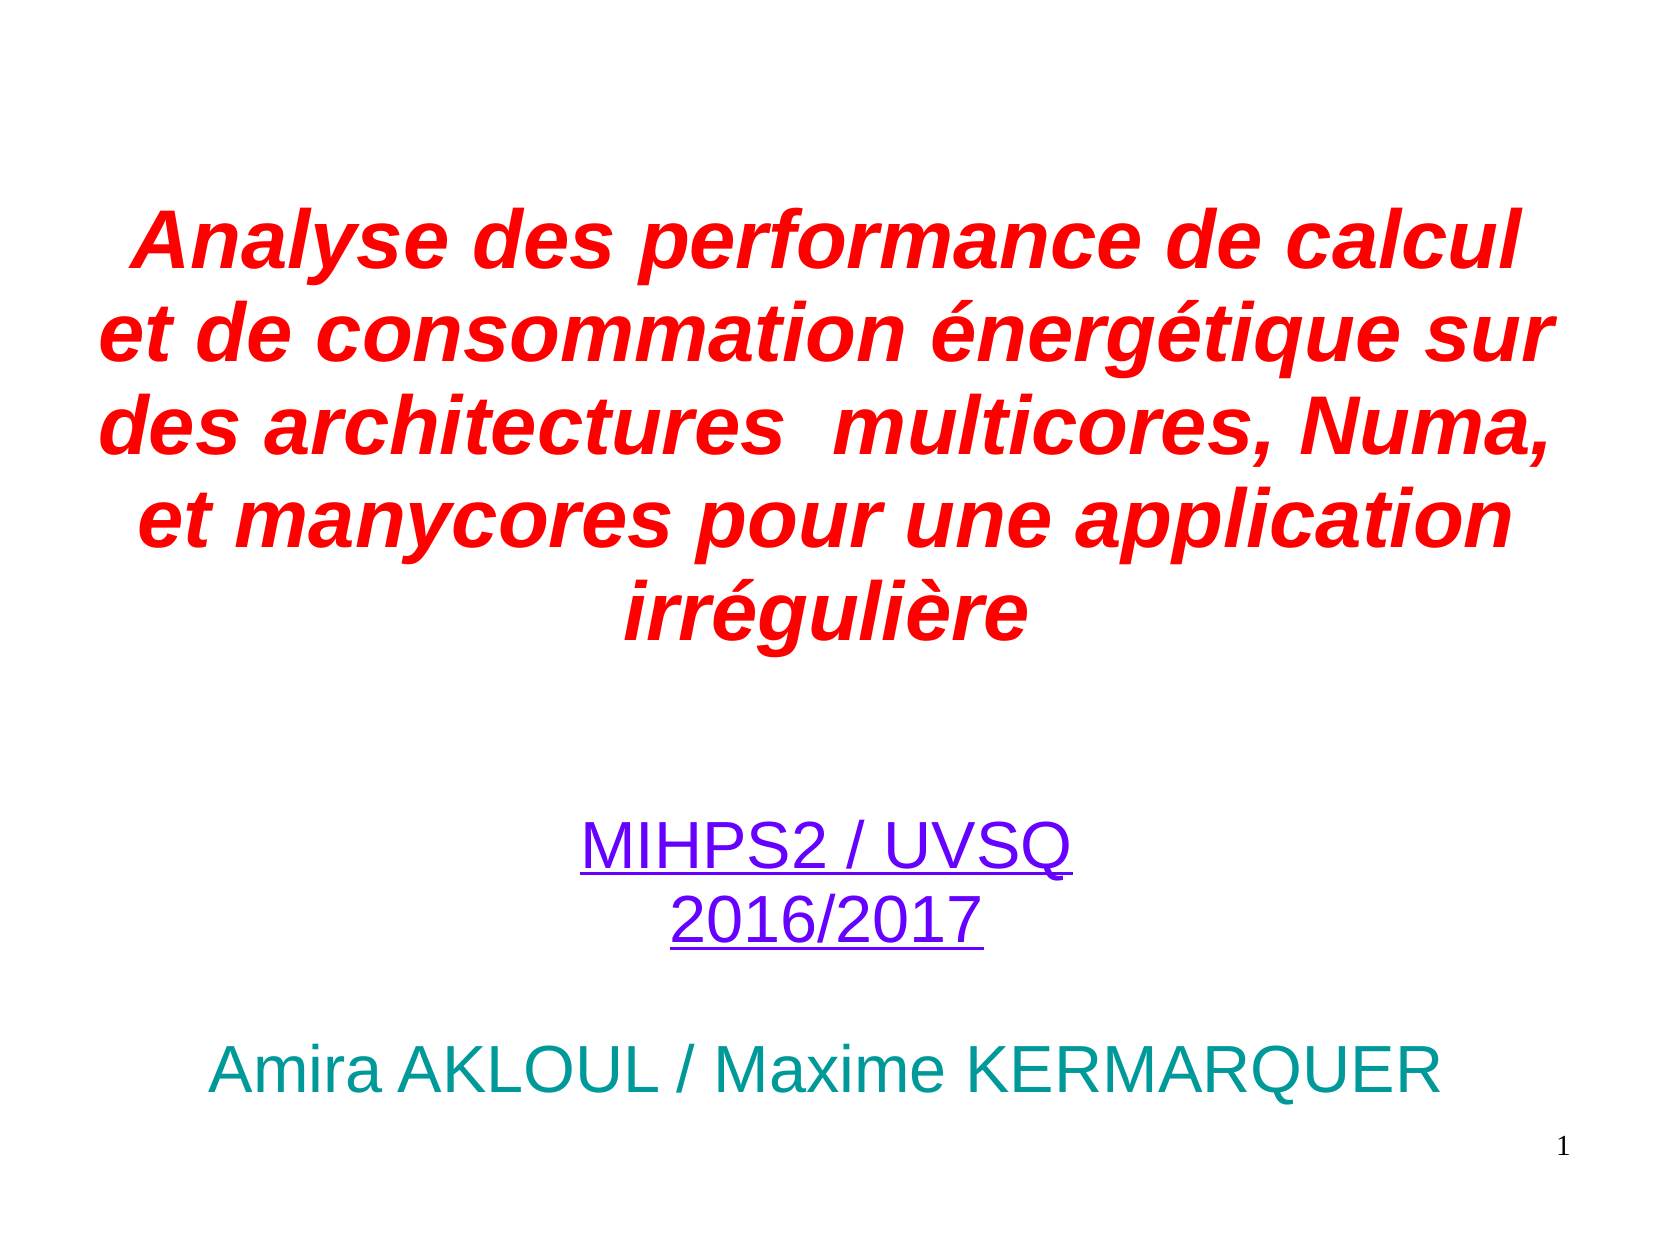

# Analyse des performance de calcul et de consommation énergétique sur des architectures multicores, Numa, et manycores pour une application irrégulière
MIHPS2 / UVSQ
2016/2017
Amira AKLOUL / Maxime KERMARQUER
1